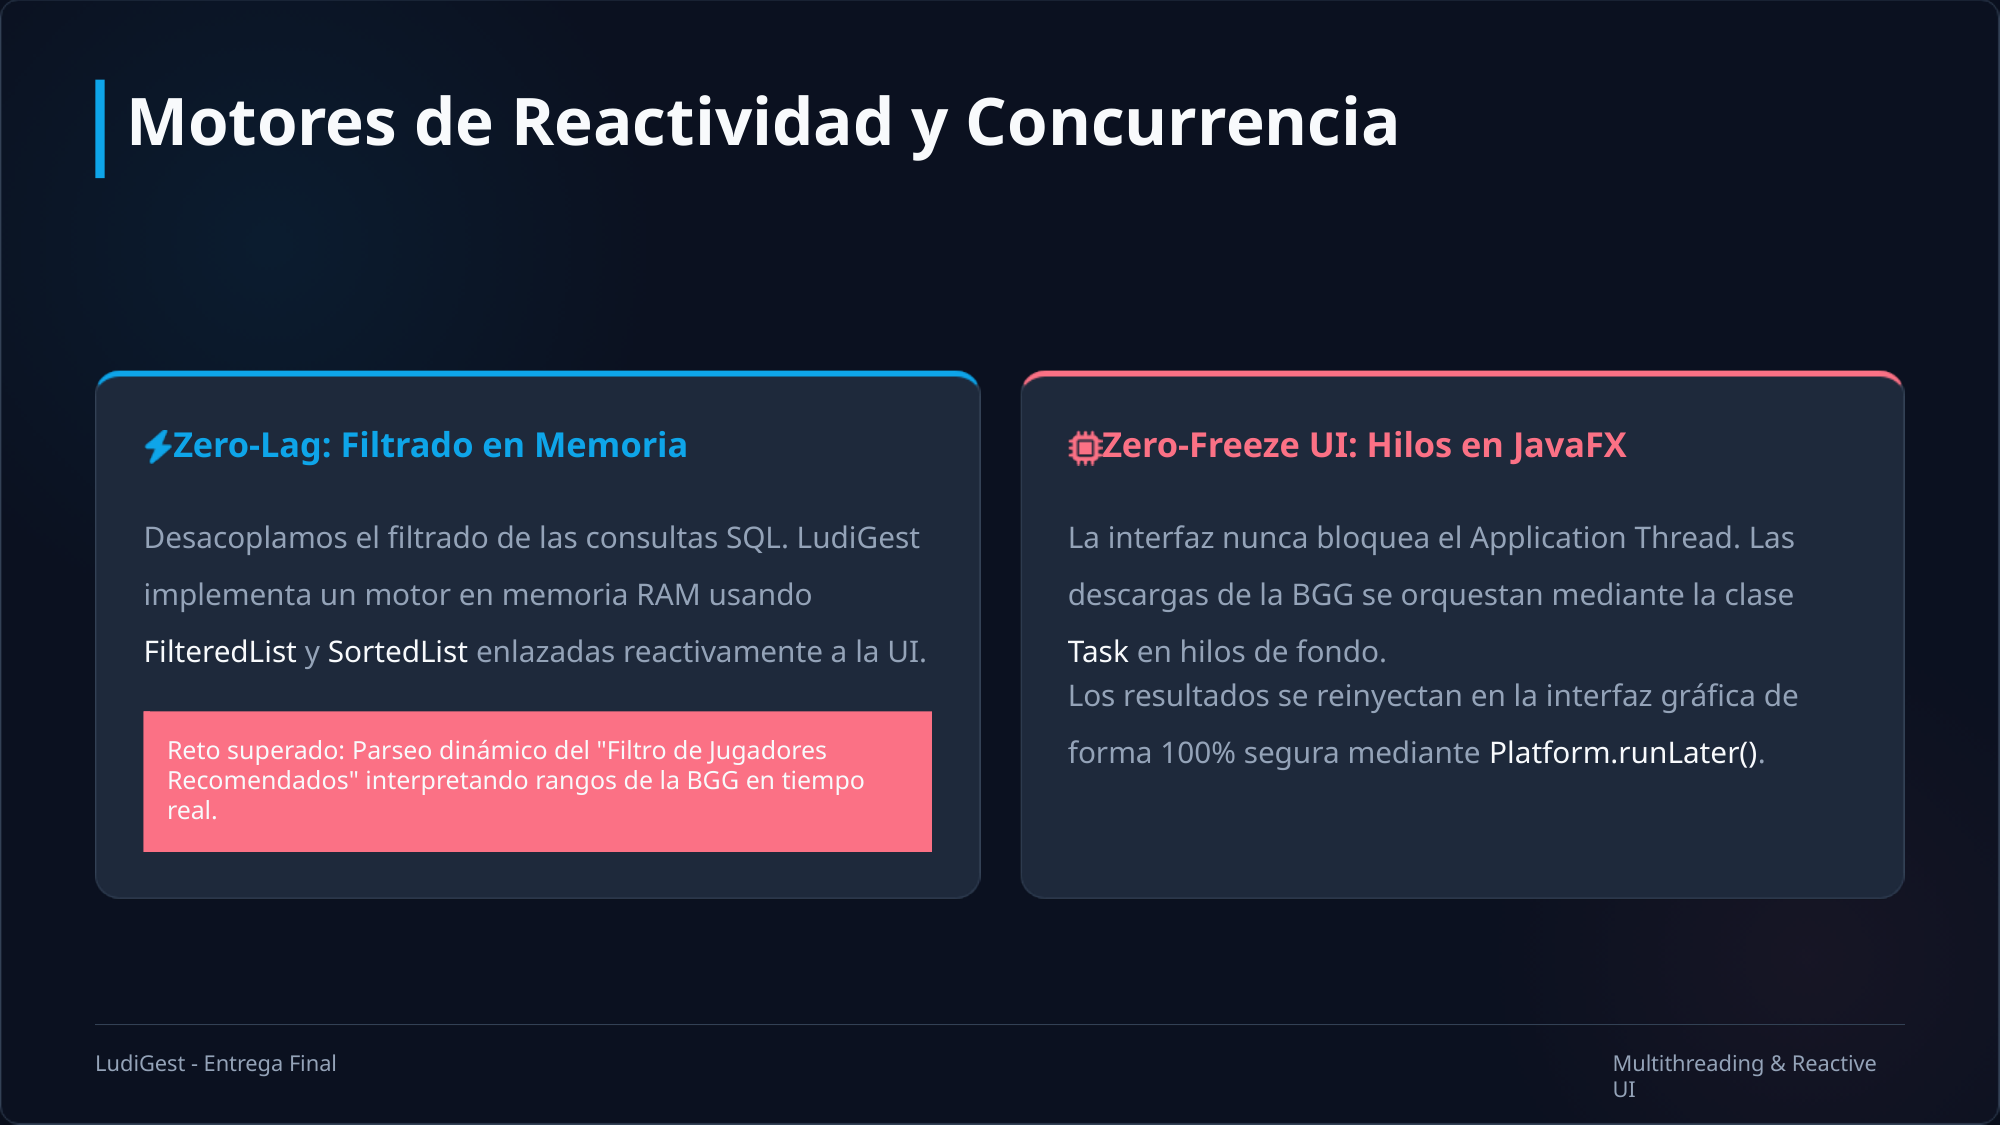

Motores de Reactividad y Concurrencia
Zero-Lag: Filtrado en Memoria
Zero-Freeze UI: Hilos en JavaFX
Desacoplamos el filtrado de las consultas SQL. LudiGest implementa un motor en memoria RAM usando FilteredList y SortedList enlazadas reactivamente a la UI.
La interfaz nunca bloquea el Application Thread. Las descargas de la BGG se orquestan mediante la clase Task en hilos de fondo.
Los resultados se reinyectan en la interfaz gráfica de forma 100% segura mediante Platform.runLater().
Reto superado: Parseo dinámico del "Filtro de Jugadores Recomendados" interpretando rangos de la BGG en tiempo real.
LudiGest - Entrega Final
Multithreading & Reactive UI